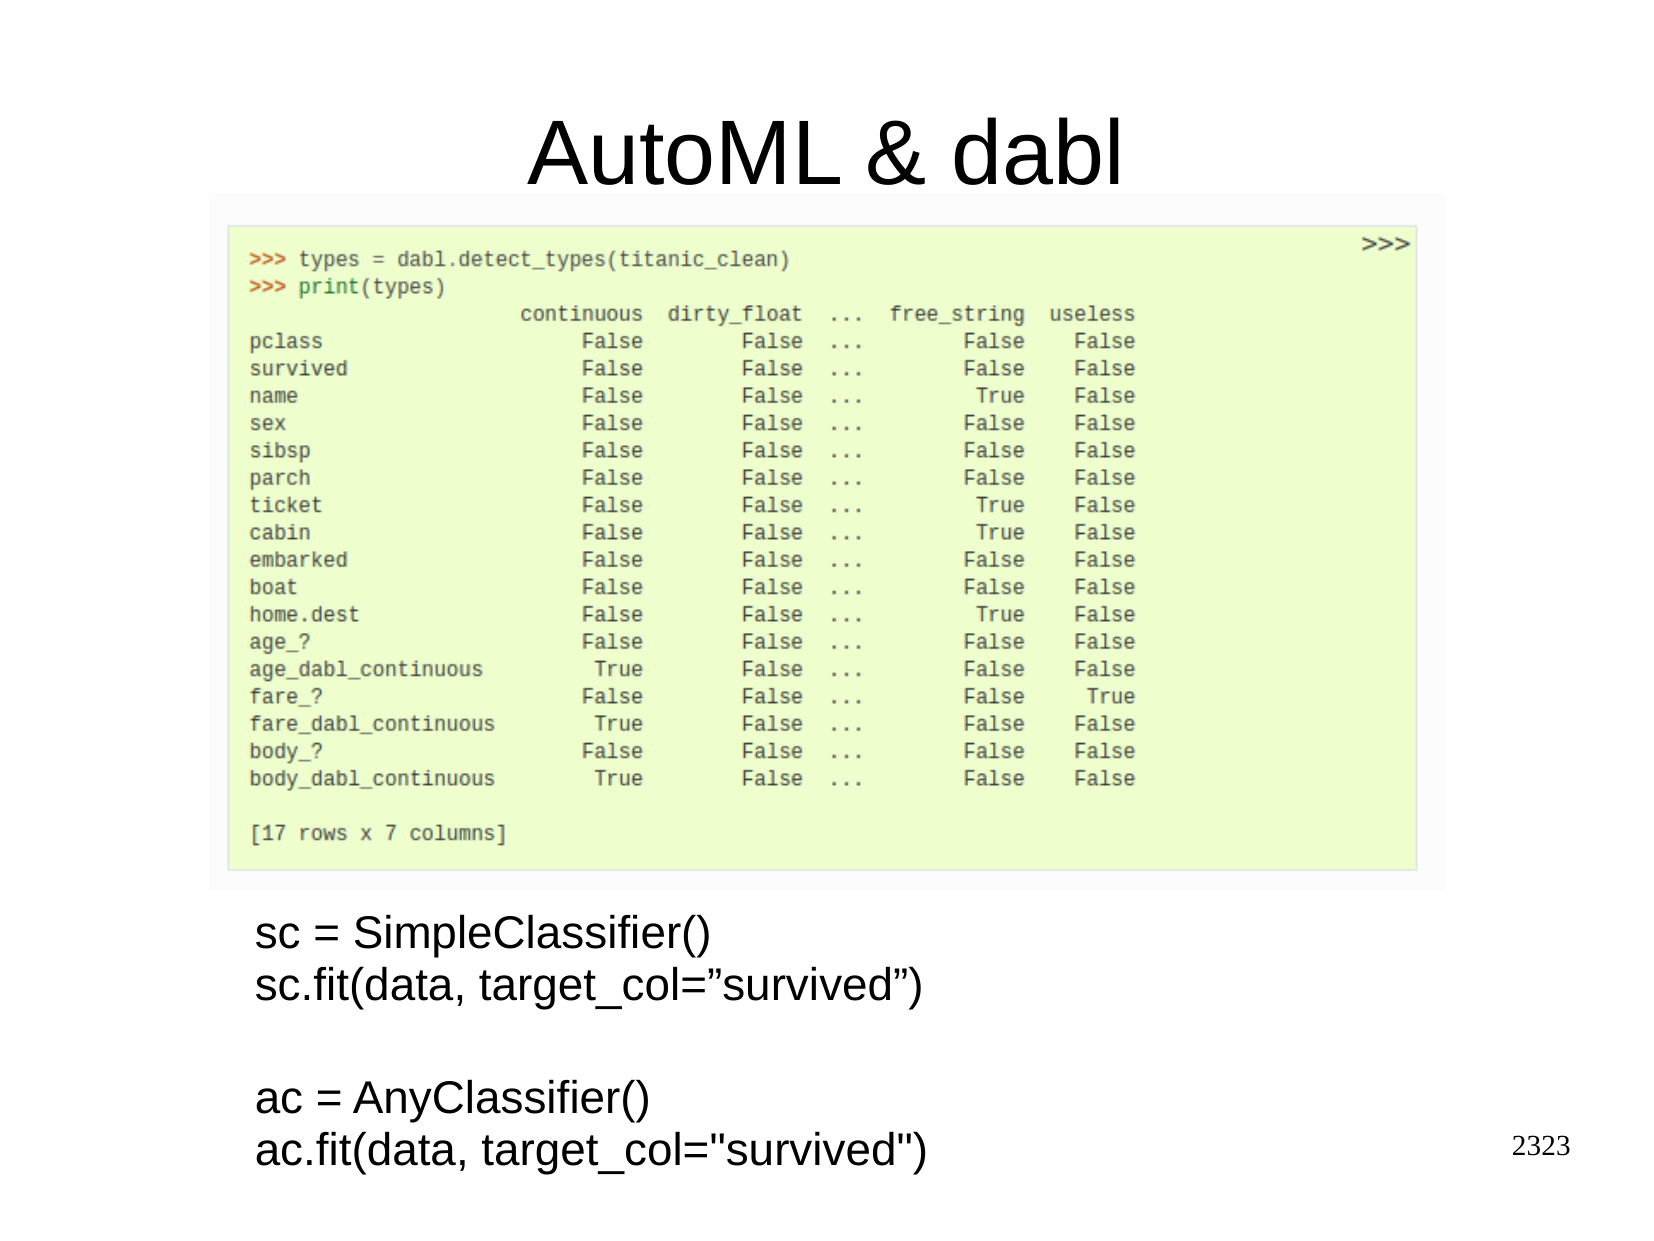

# AutoML & dabl
sc = SimpleClassifier()
sc.fit(data, target_col=”survived”)
ac = AnyClassifier()
ac.fit(data, target_col="survived")
23